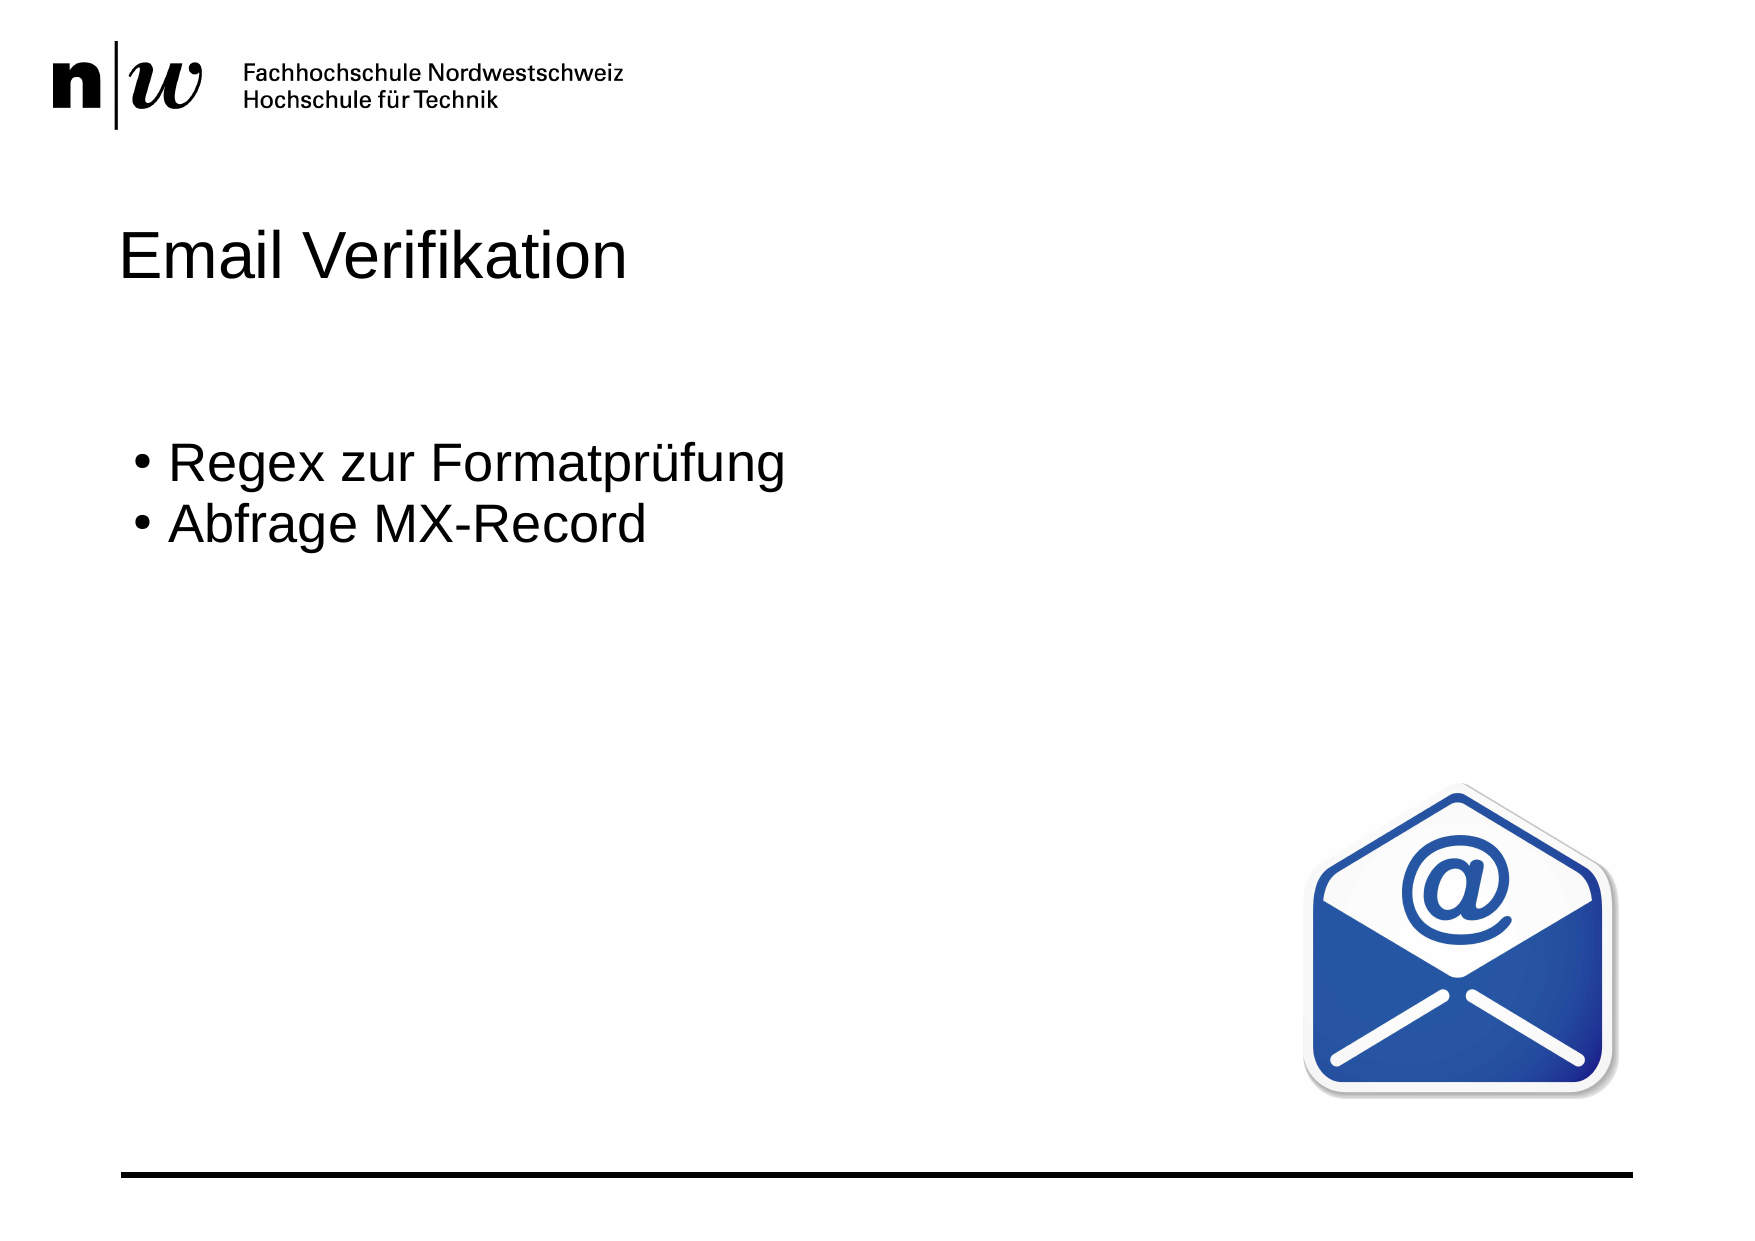

Email Verifikation
Regex zur Formatprüfung
Abfrage MX-Record